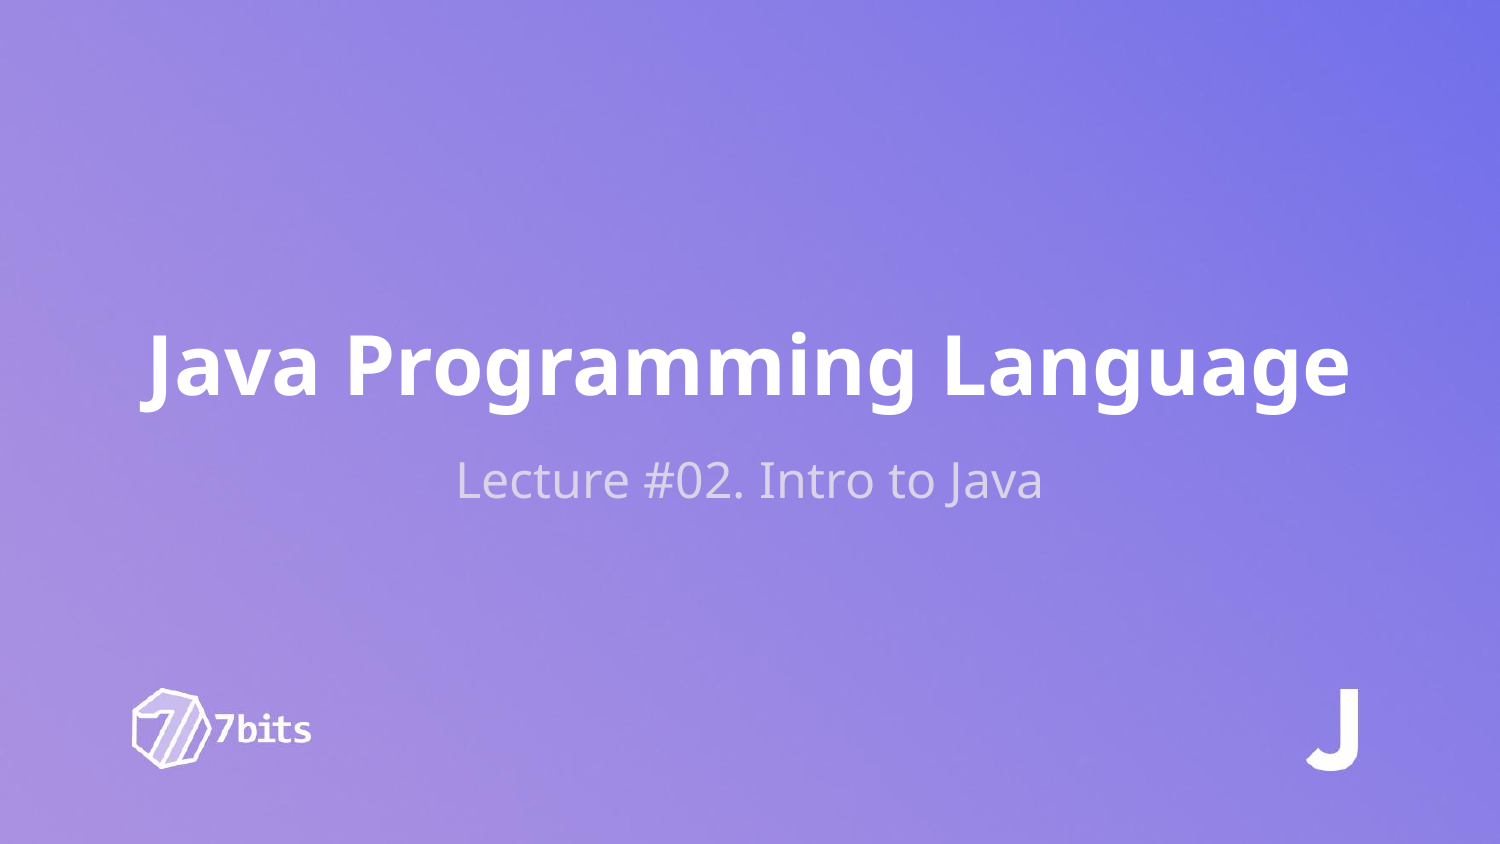

# Java Programming Language
Lecture #02. Intro to Java